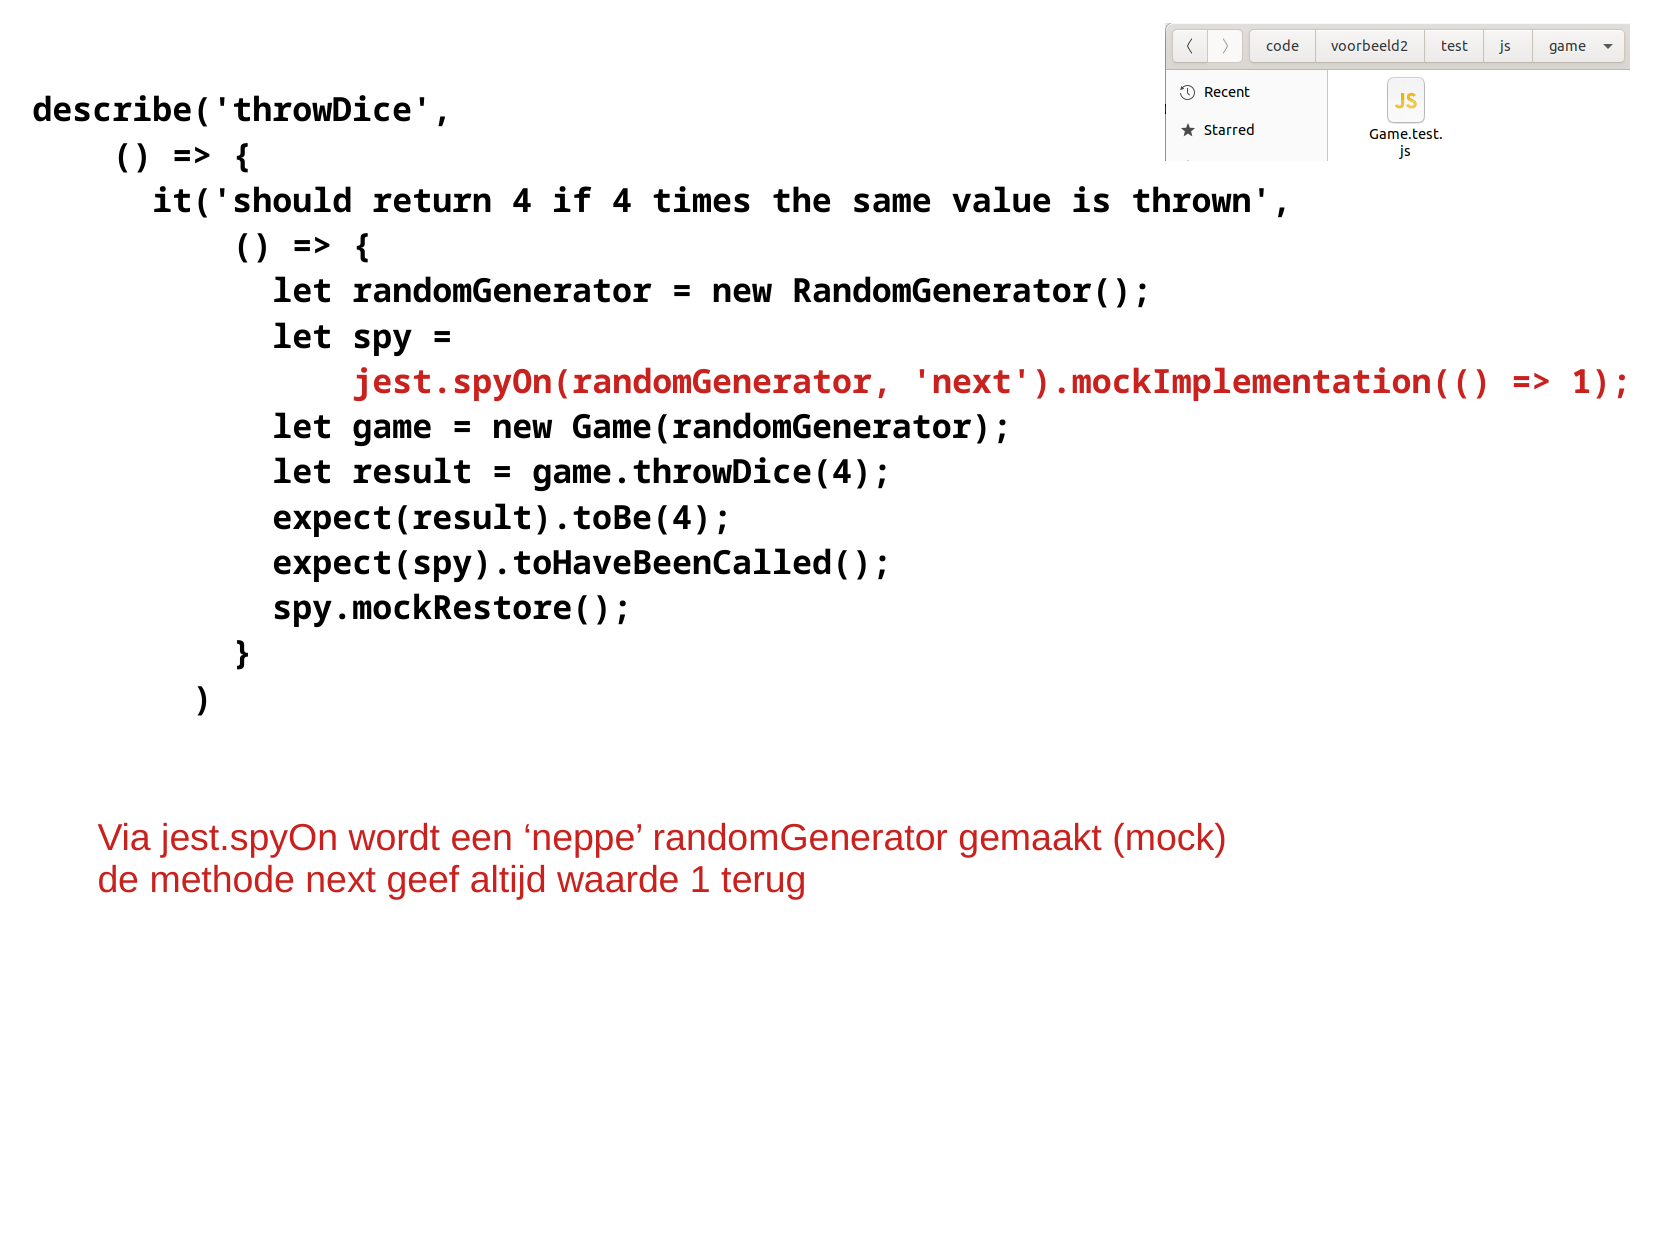

describe('throwDice',
 () => {
 it('should return 4 if 4 times the same value is thrown',
 () => {
 let randomGenerator = new RandomGenerator();
 let spy =
 jest.spyOn(randomGenerator, 'next').mockImplementation(() => 1);
 let game = new Game(randomGenerator);
 let result = game.throwDice(4);
 expect(result).toBe(4);
 expect(spy).toHaveBeenCalled();
 spy.mockRestore();
 }
 )
Via jest.spyOn wordt een ‘neppe’ randomGenerator gemaakt (mock)
de methode next geef altijd waarde 1 terug